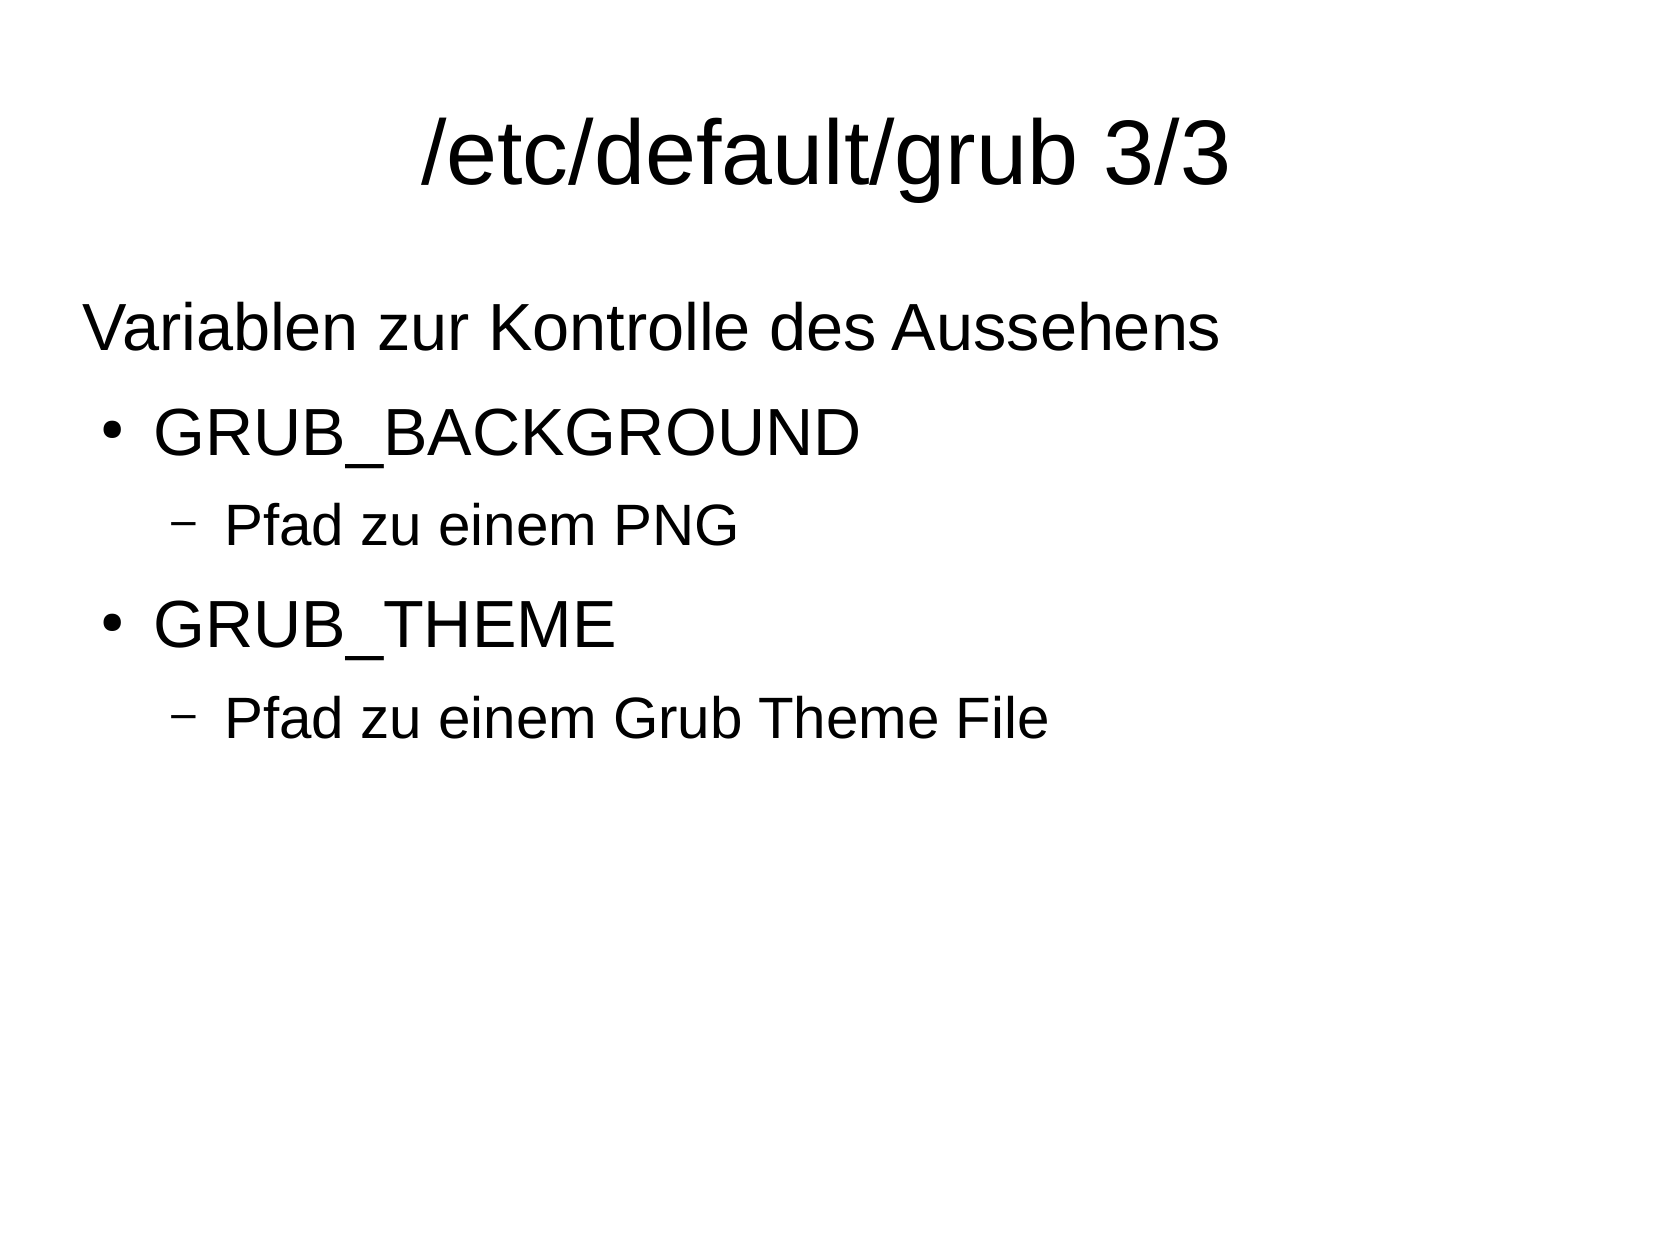

# /etc/default/grub 3/3
Variablen zur Kontrolle des Aussehens
GRUB_BACKGROUND
Pfad zu einem PNG
GRUB_THEME
Pfad zu einem Grub Theme File